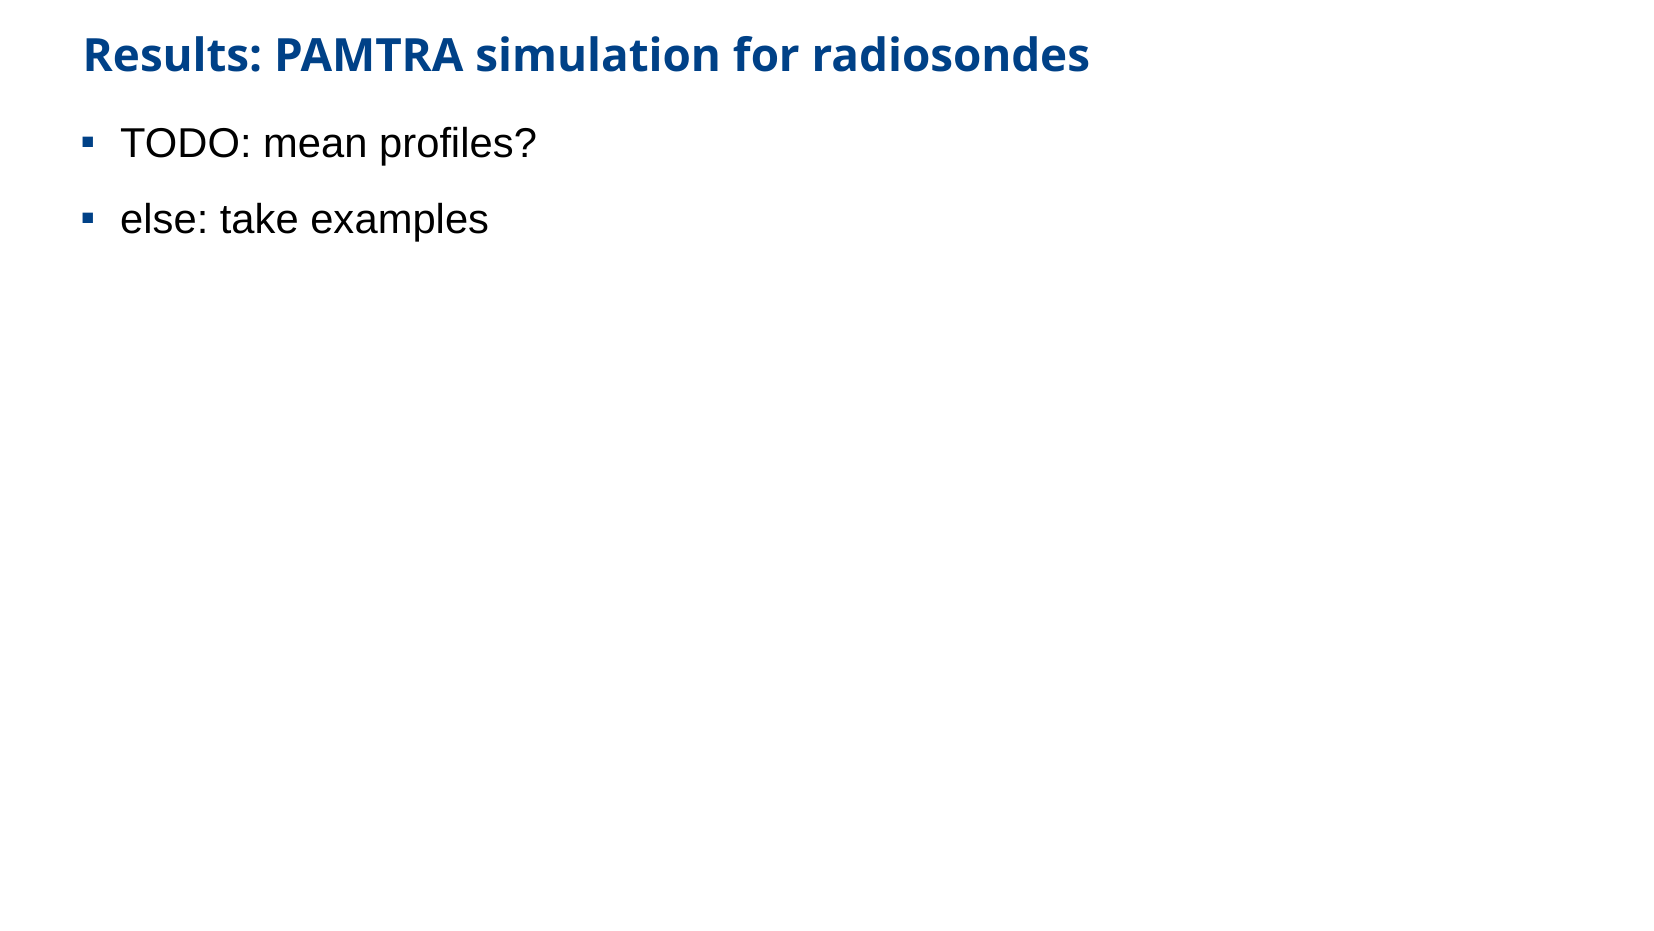

# Results: PAMTRA simulation for radiosondes
TODO: mean profiles?
else: take examples